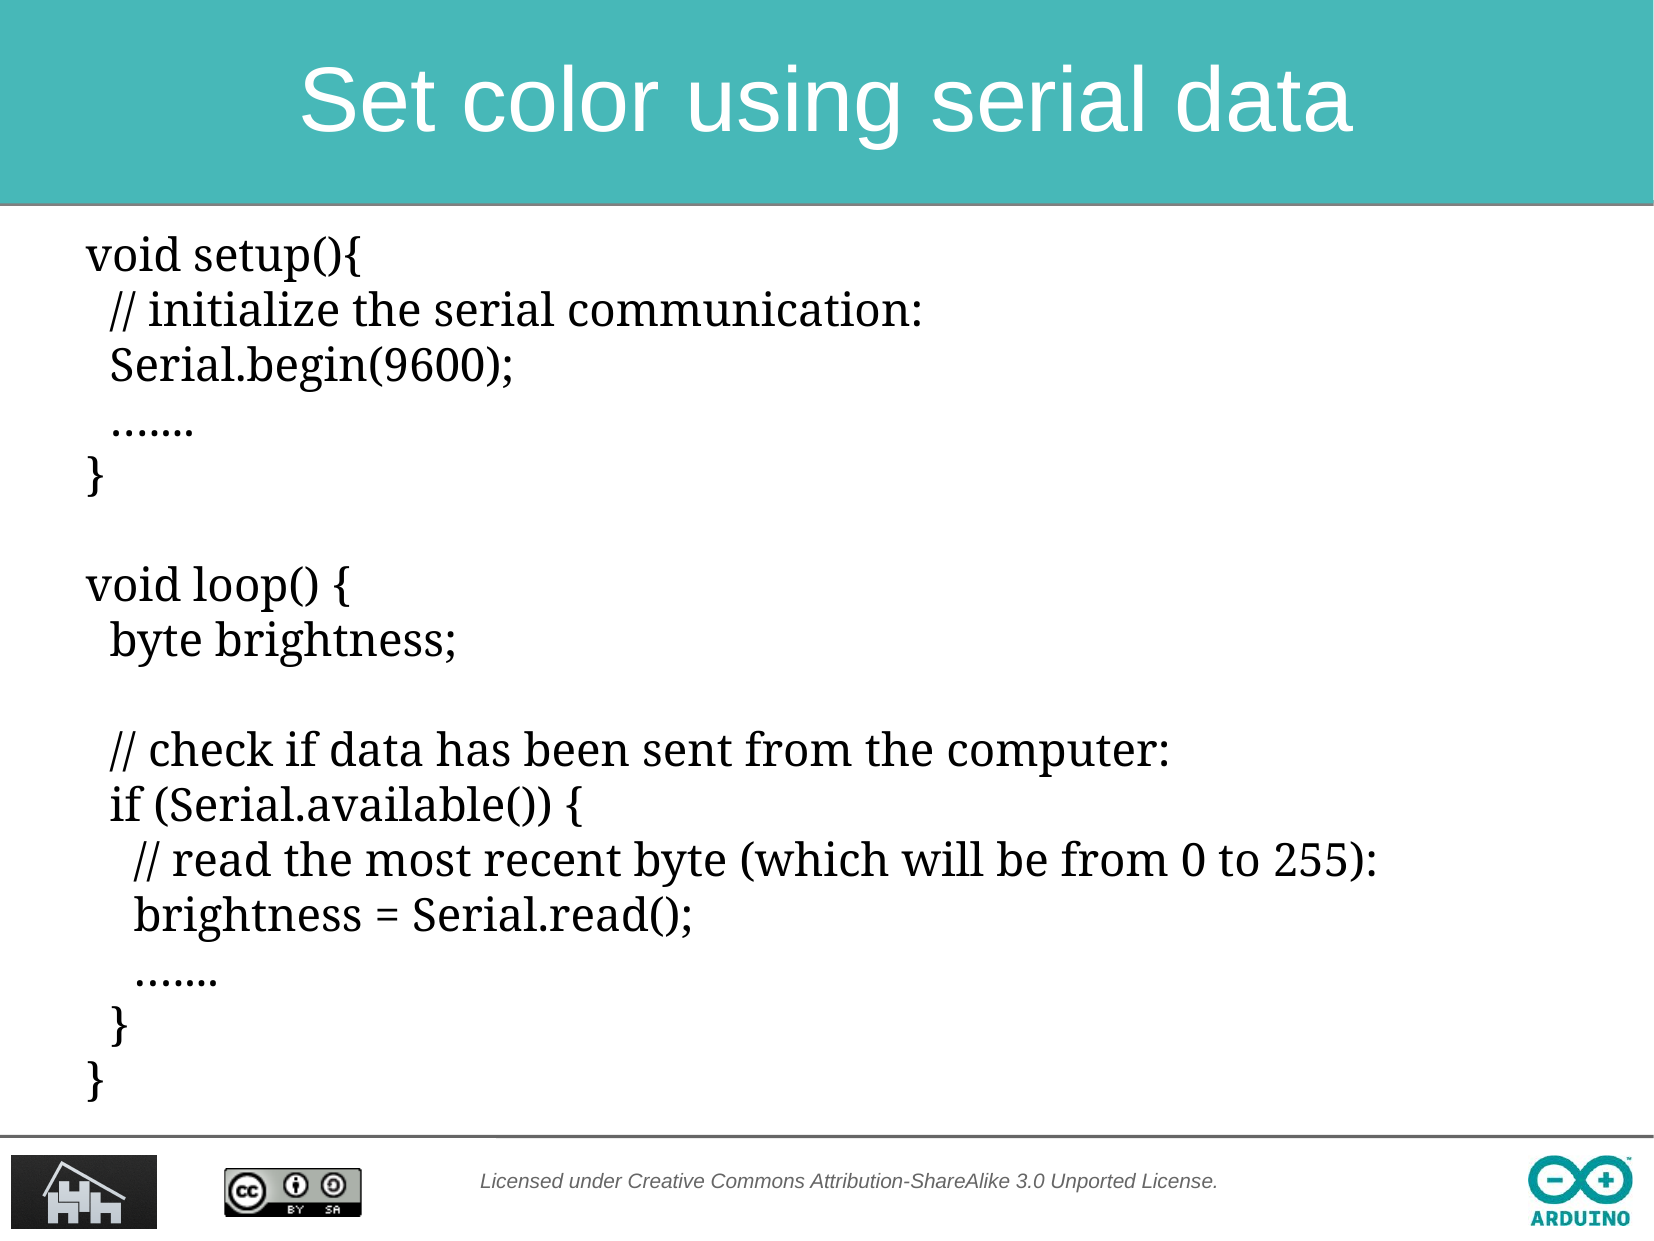

# Set color using serial data
void setup(){
 // initialize the serial communication:
 Serial.begin(9600);
 …....
}
void loop() {
 byte brightness;
 // check if data has been sent from the computer:
 if (Serial.available()) {
 // read the most recent byte (which will be from 0 to 255):
 brightness = Serial.read();
 …....
 }
}